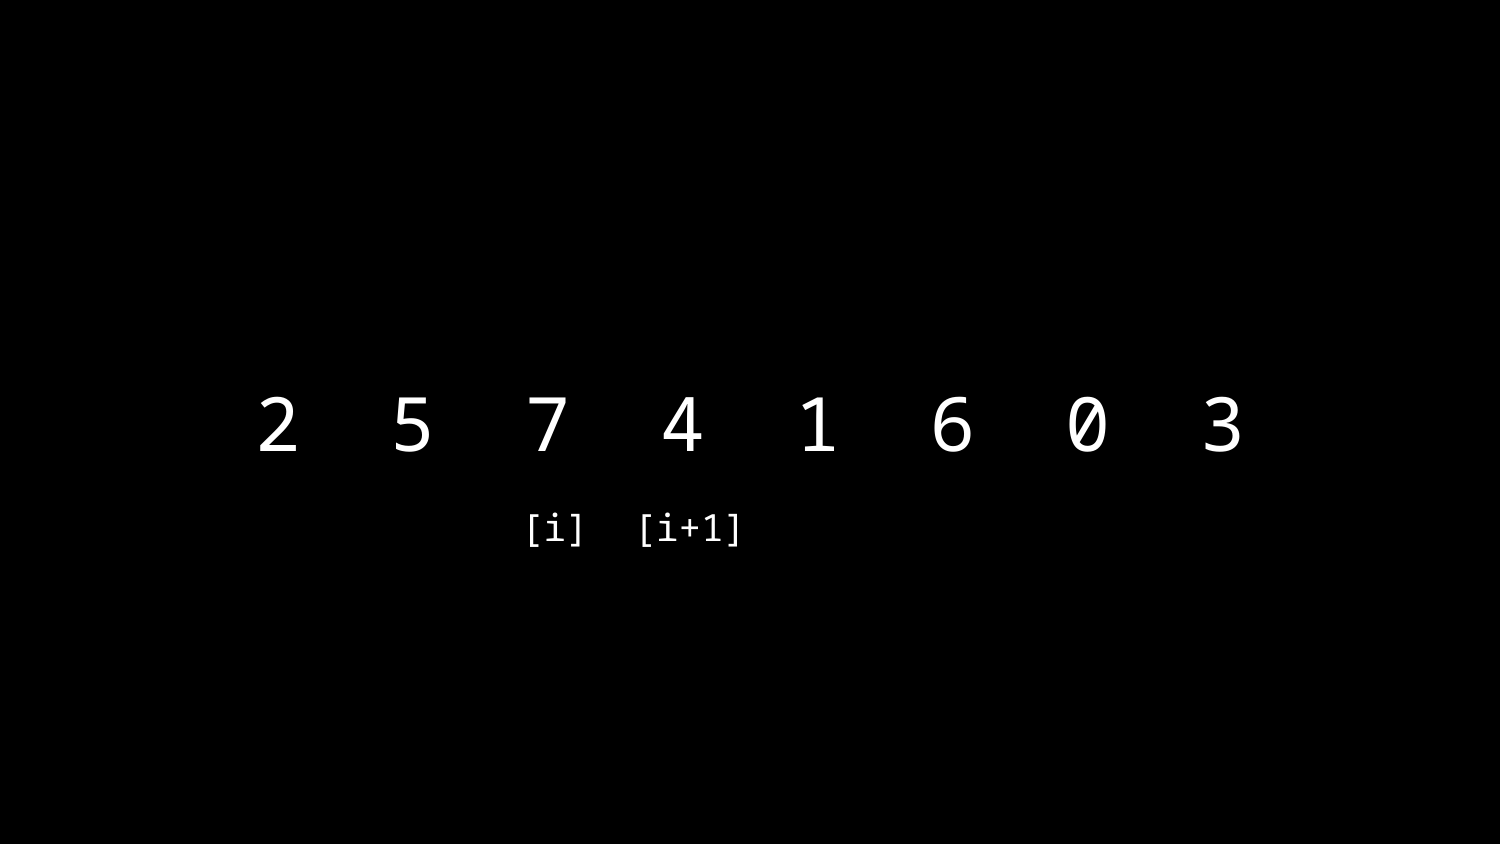

# 2 5 7 4 1 6 0 3
[i] [i+1]